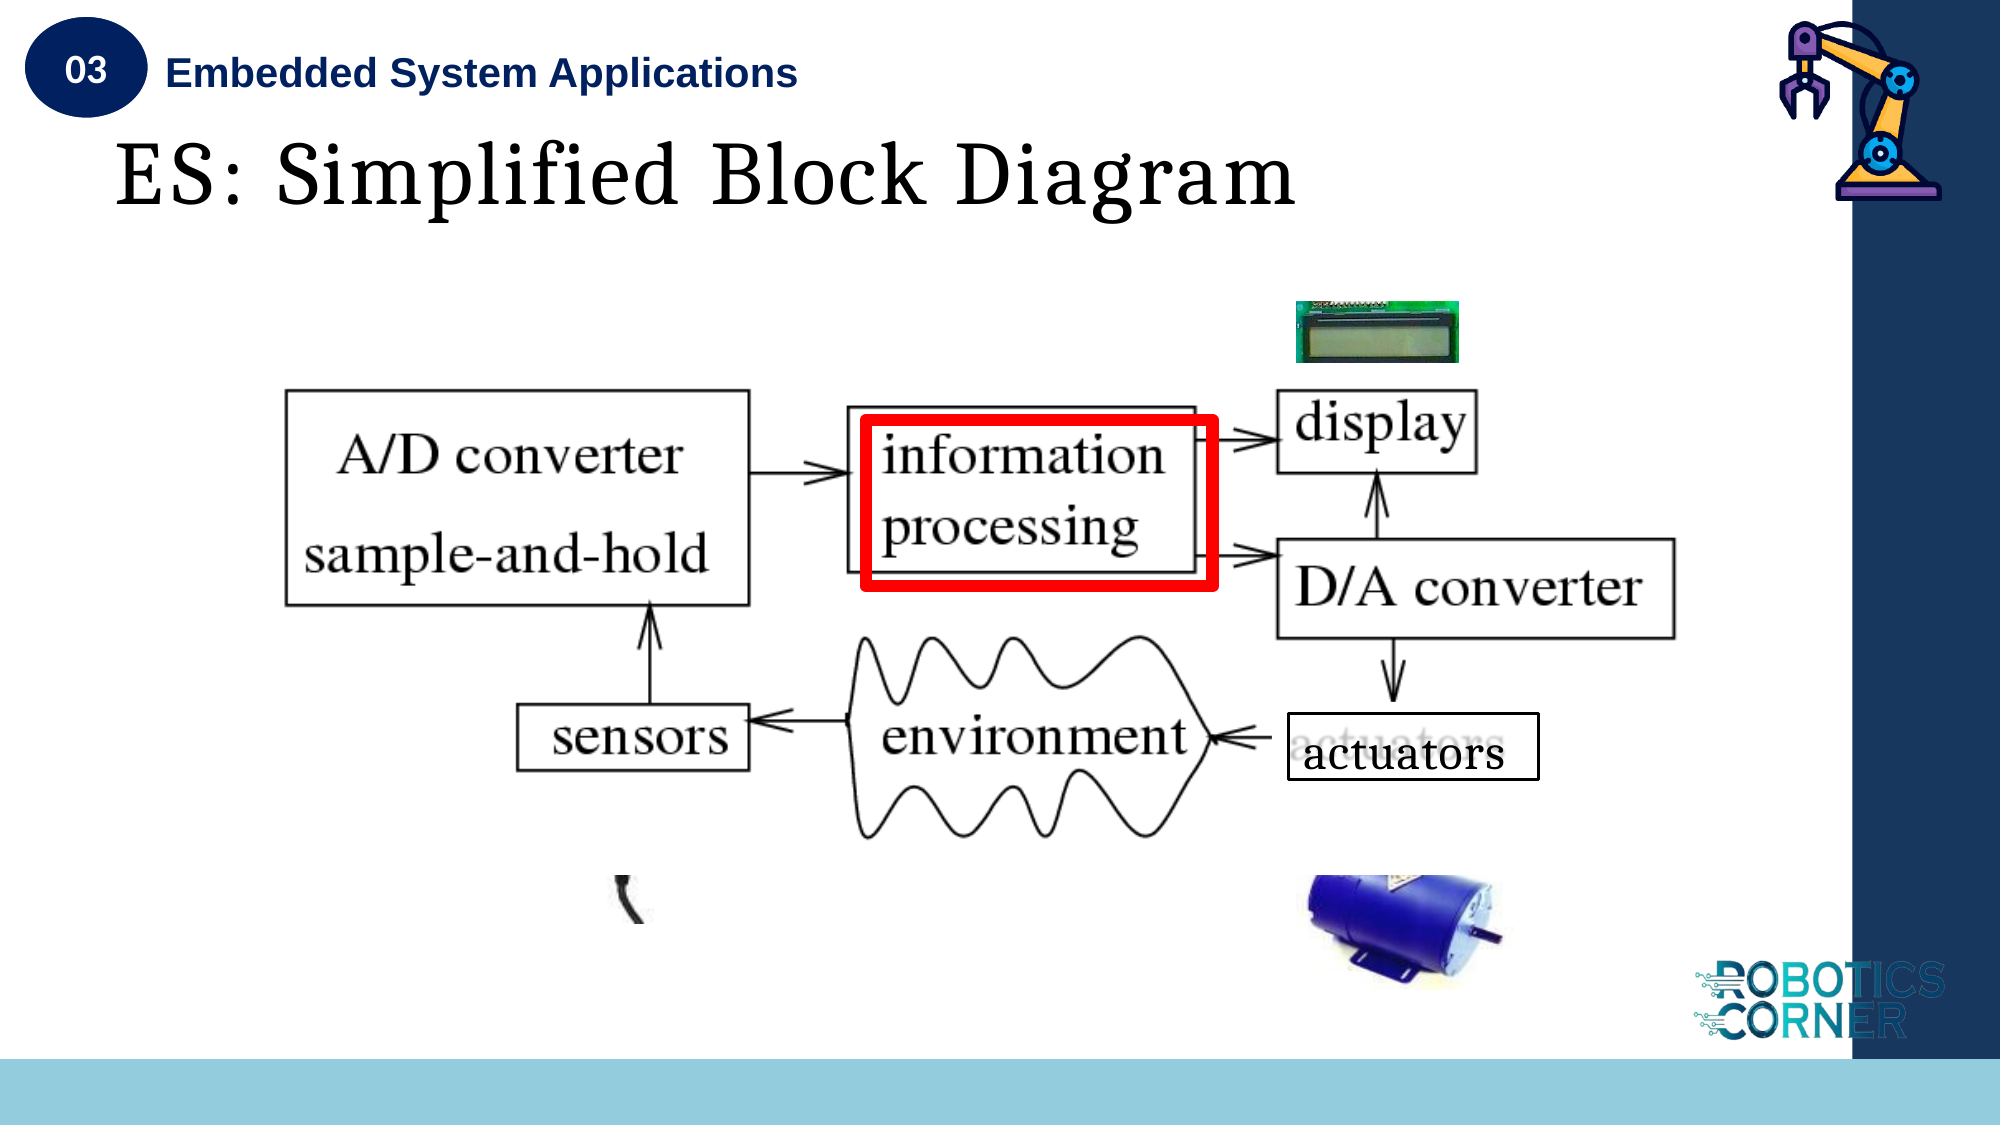

03
Embedded System Applications
ES: Simplified Block Diagram
actuators